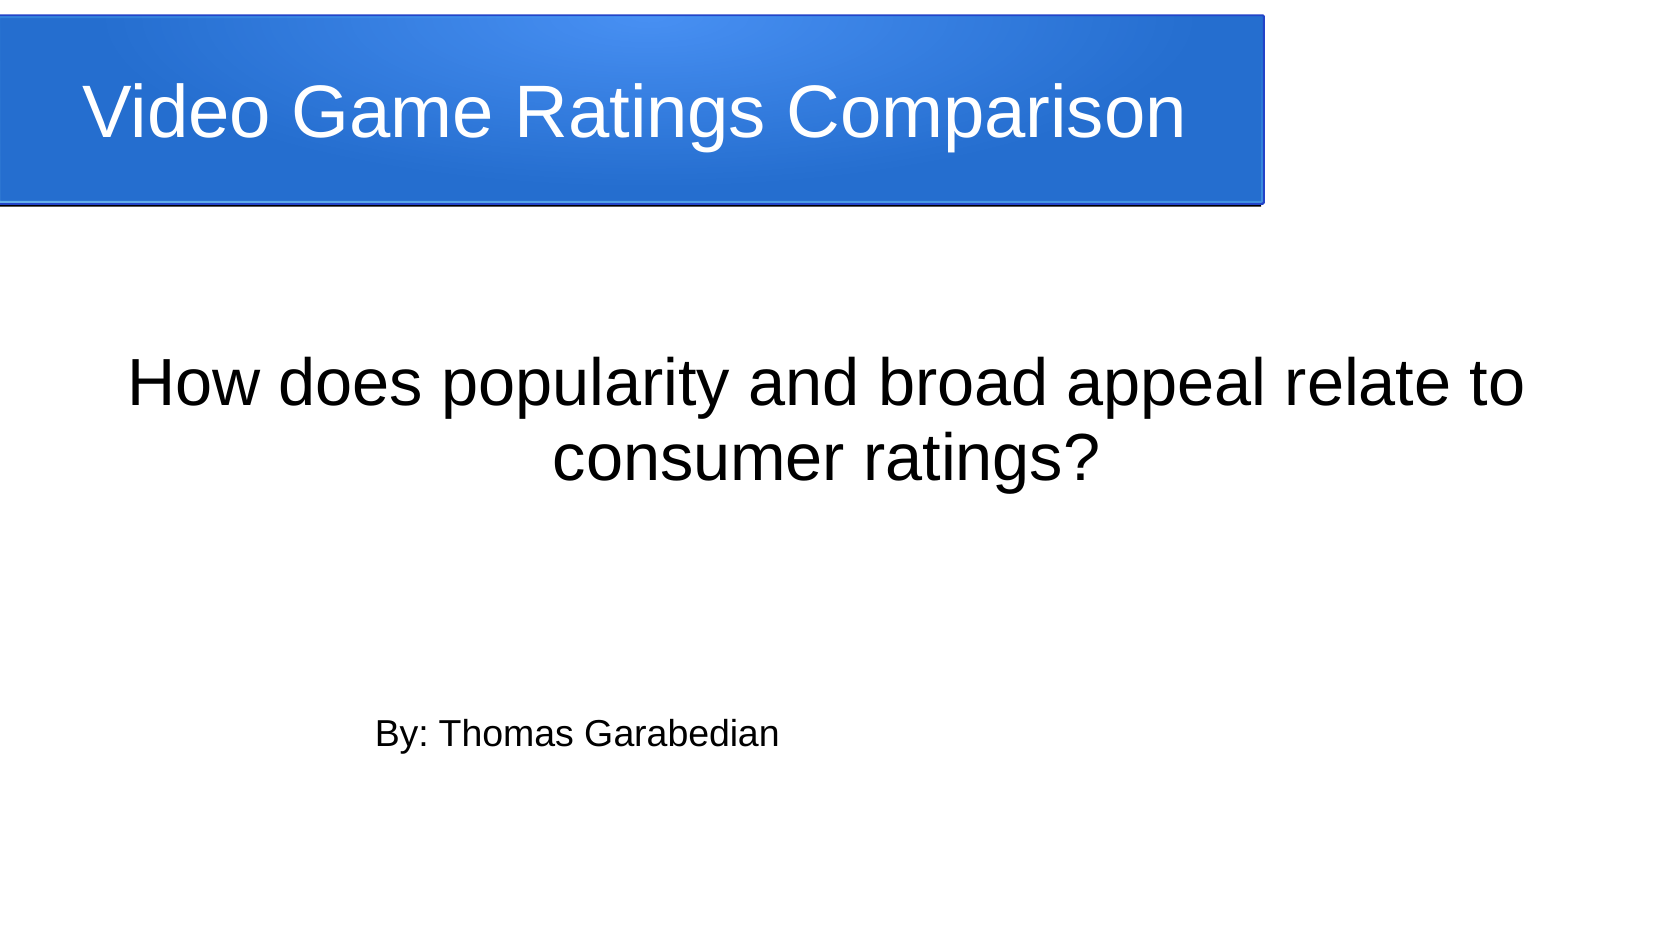

# Video Game Ratings Comparison
How does popularity and broad appeal relate to consumer ratings?
By: Thomas Garabedian